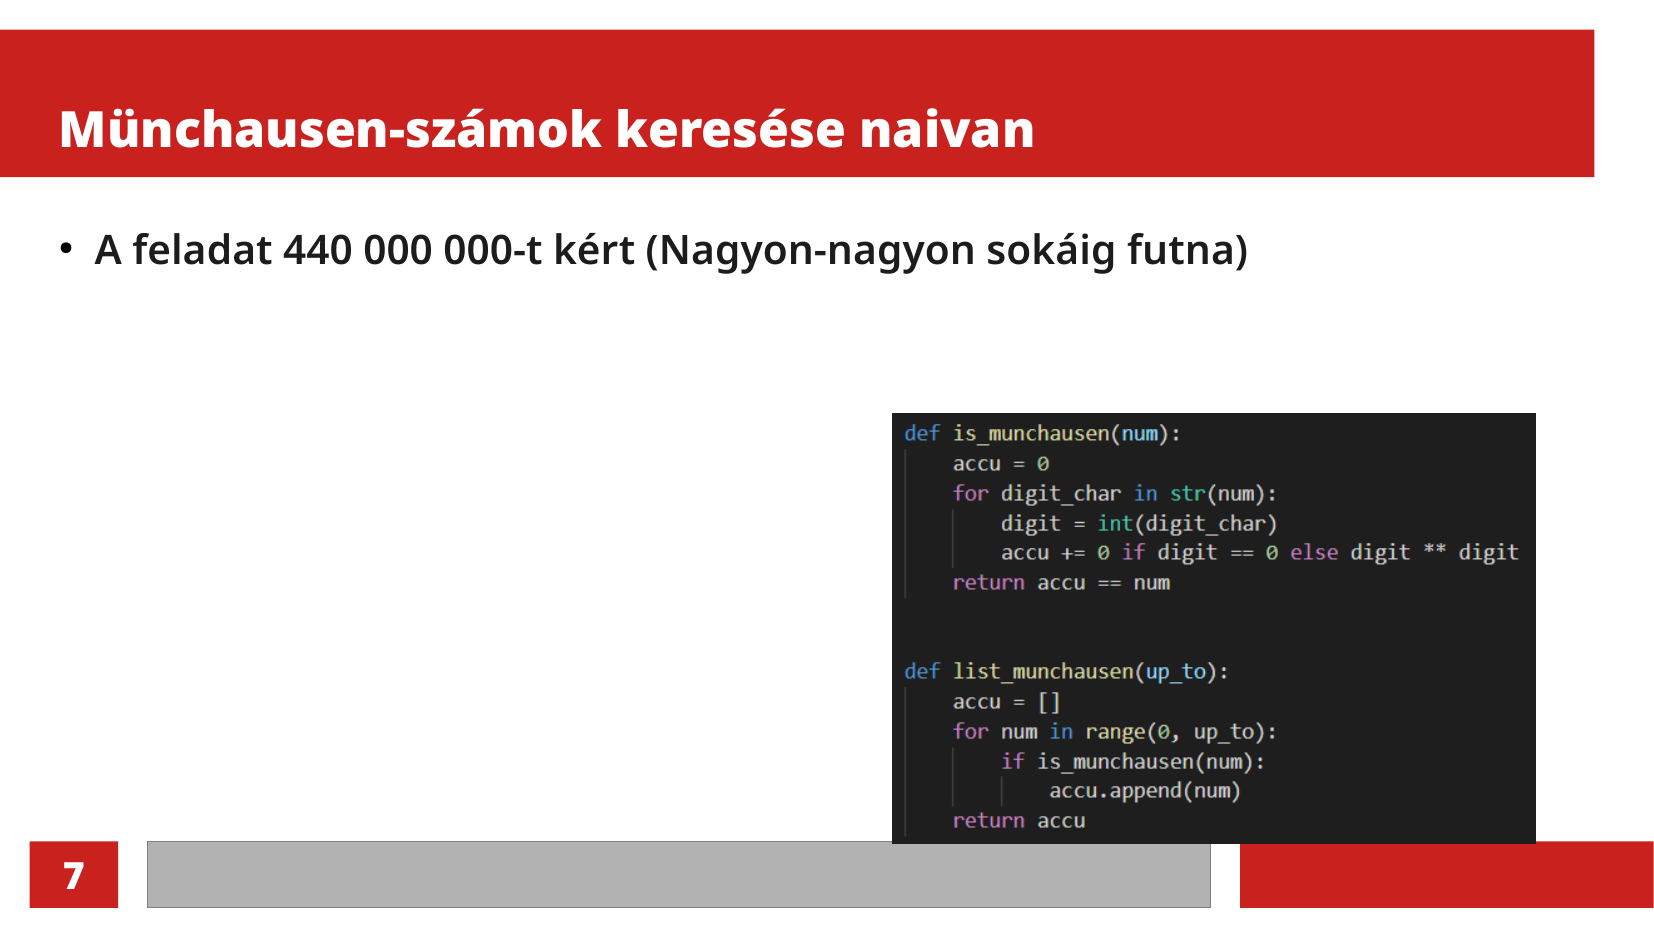

# Münchausen-számok keresése naivan
A feladat 440 000 000-t kért (Nagyon-nagyon sokáig futna)
7